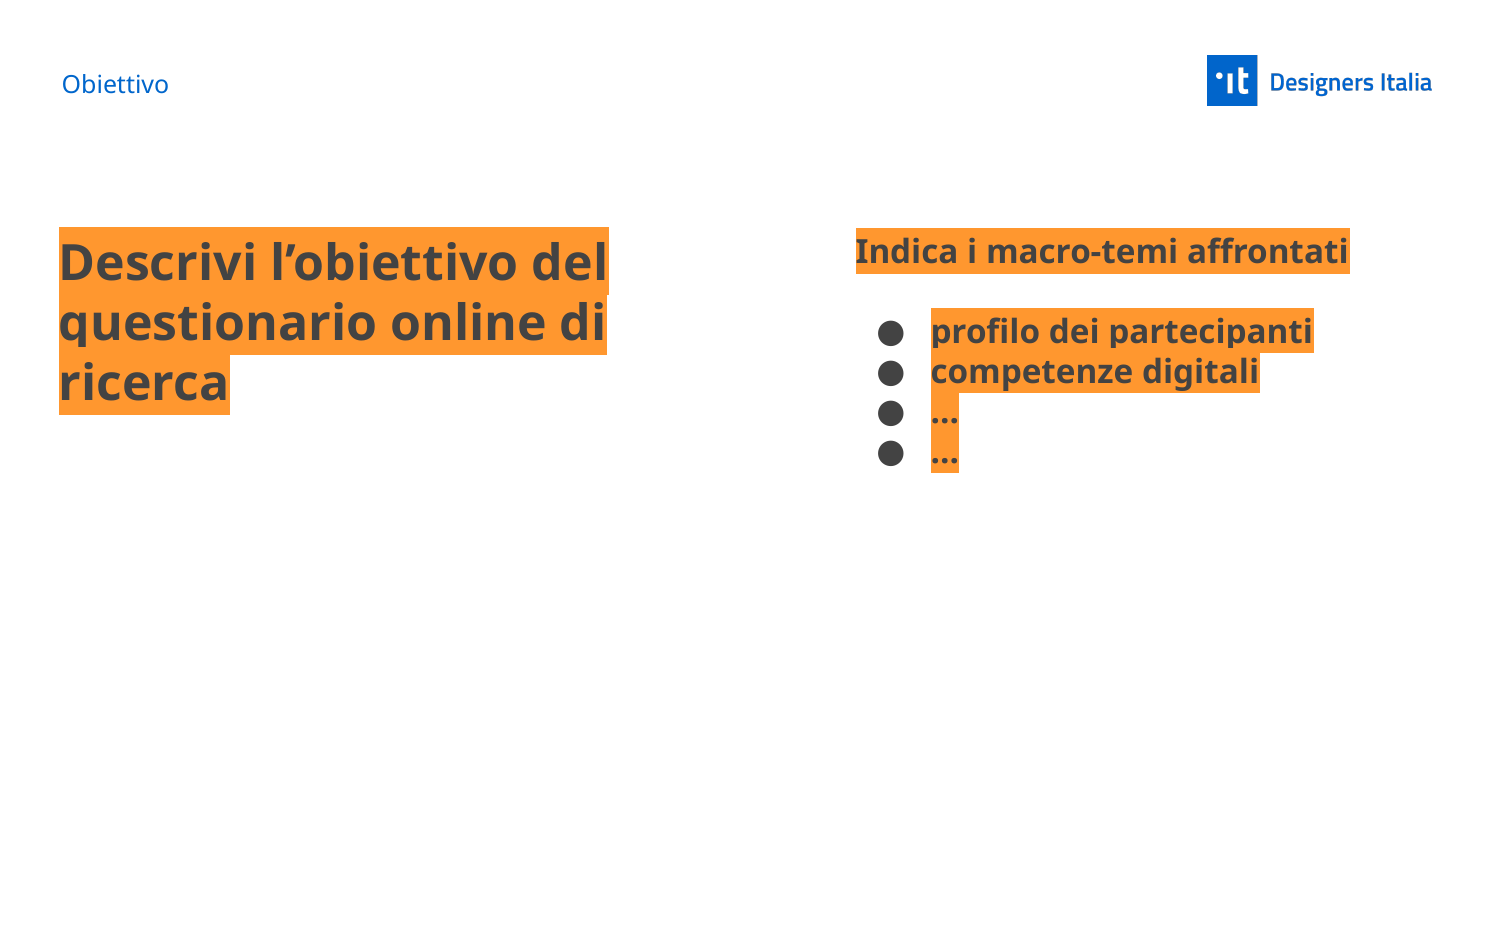

Obiettivo
Descrivi l’obiettivo del
questionario online di ricerca
Indica i macro-temi affrontati
profilo dei partecipanti
competenze digitali
…
...